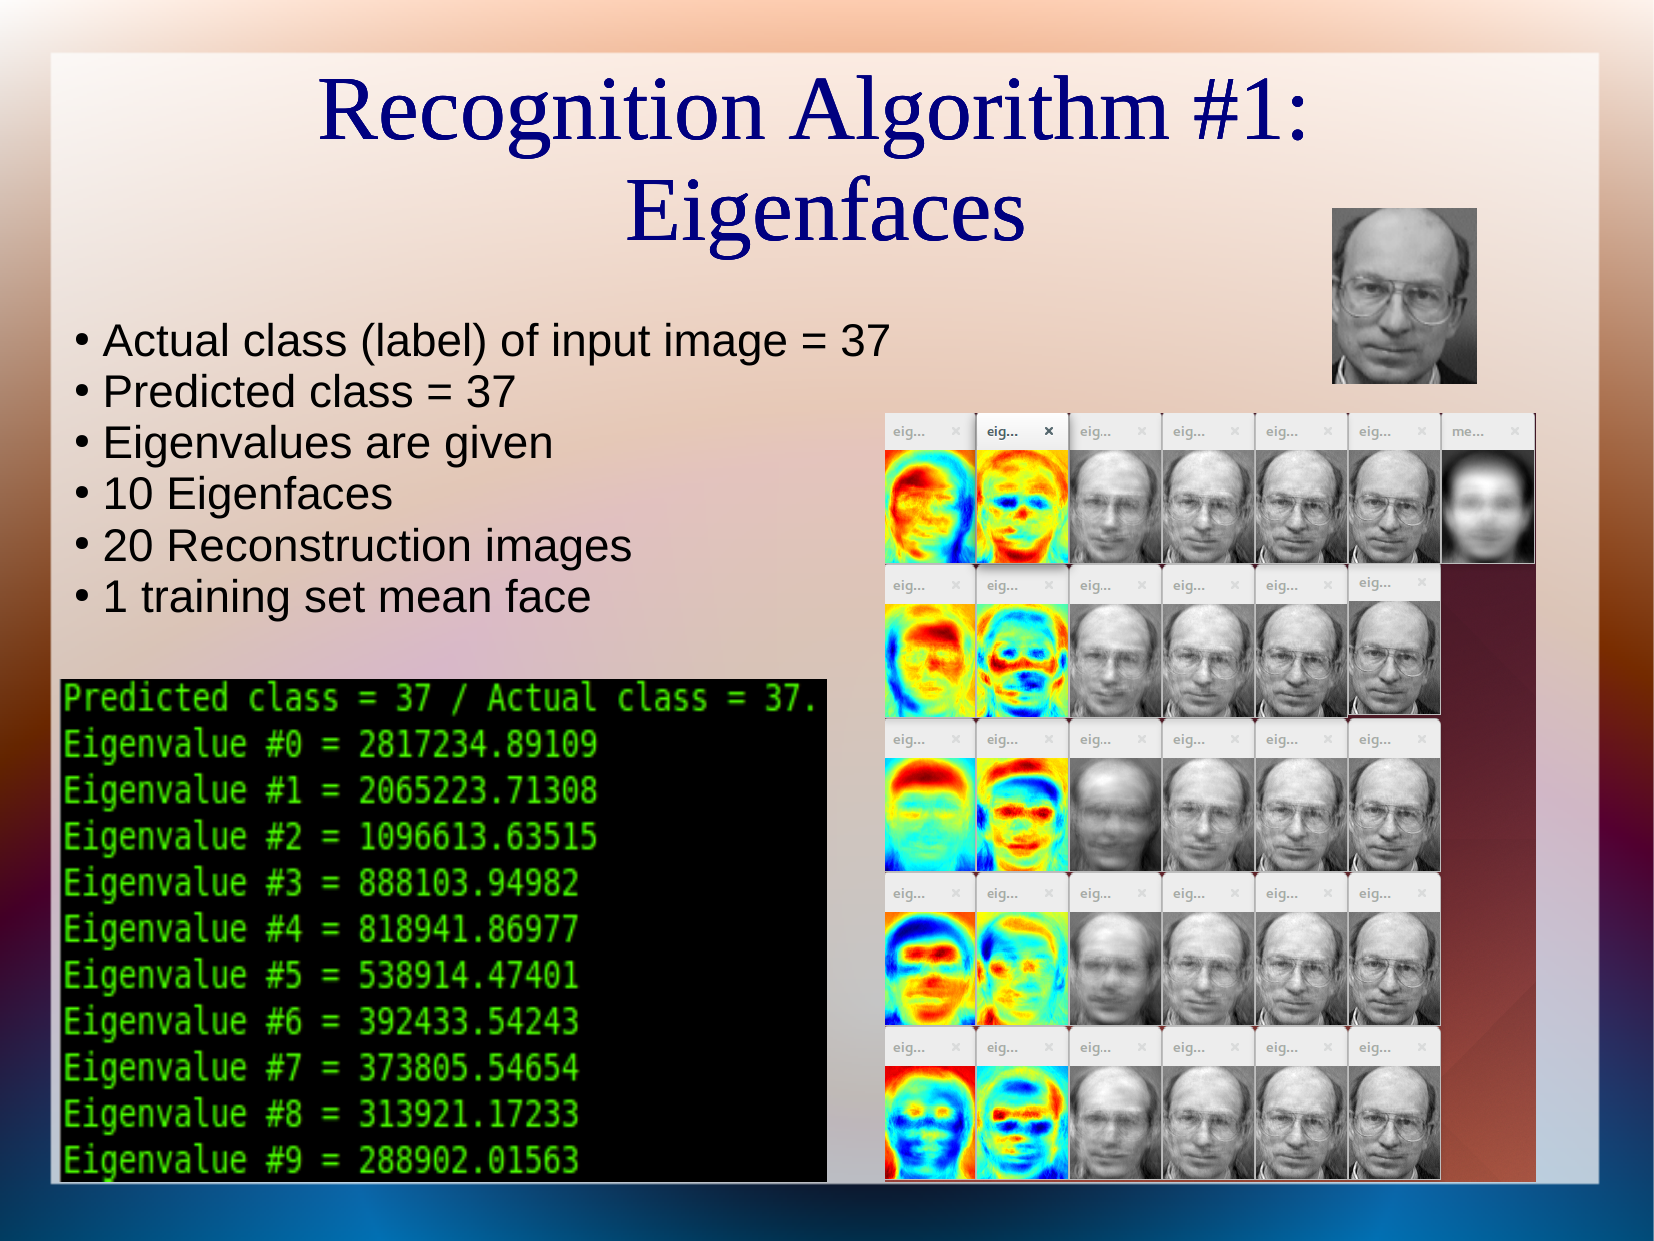

# Recognition Algorithm #1: Eigenfaces
Recognition Algorithm #1:
Eigenfaces
Recognition Algorithm #1:
Eigenfaces
 Actual class (label) of input image = 37
 Predicted class = 37
 Eigenvalues are given
 10 Eigenfaces
 20 Reconstruction images
 1 training set mean face